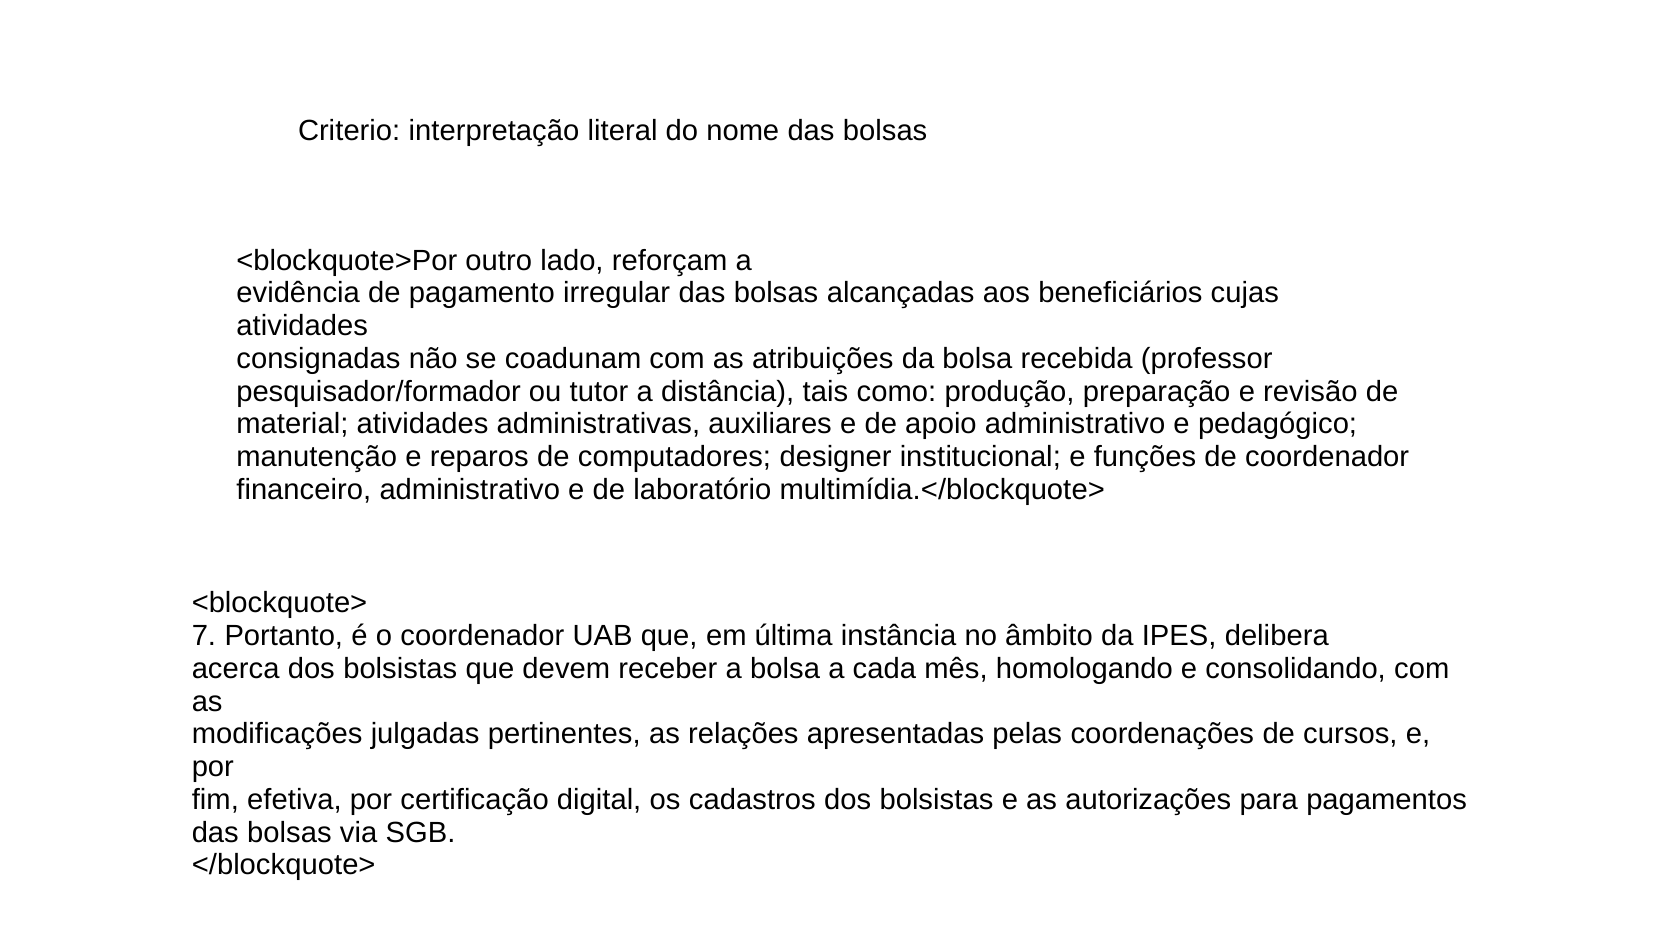

Criterio: interpretação literal do nome das bolsas
<blockquote>Por outro lado, reforçam a
evidência de pagamento irregular das bolsas alcançadas aos beneficiários cujas atividades
consignadas não se coadunam com as atribuições da bolsa recebida (professor
pesquisador/formador ou tutor a distância), tais como: produção, preparação e revisão de
material; atividades administrativas, auxiliares e de apoio administrativo e pedagógico;
manutenção e reparos de computadores; designer institucional; e funções de coordenador
financeiro, administrativo e de laboratório multimídia.</blockquote>
<blockquote>
7. Portanto, é o coordenador UAB que, em última instância no âmbito da IPES, delibera
acerca dos bolsistas que devem receber a bolsa a cada mês, homologando e consolidando, com as
modificações julgadas pertinentes, as relações apresentadas pelas coordenações de cursos, e, por
fim, efetiva, por certificação digital, os cadastros dos bolsistas e as autorizações para pagamentos
das bolsas via SGB.
</blockquote>